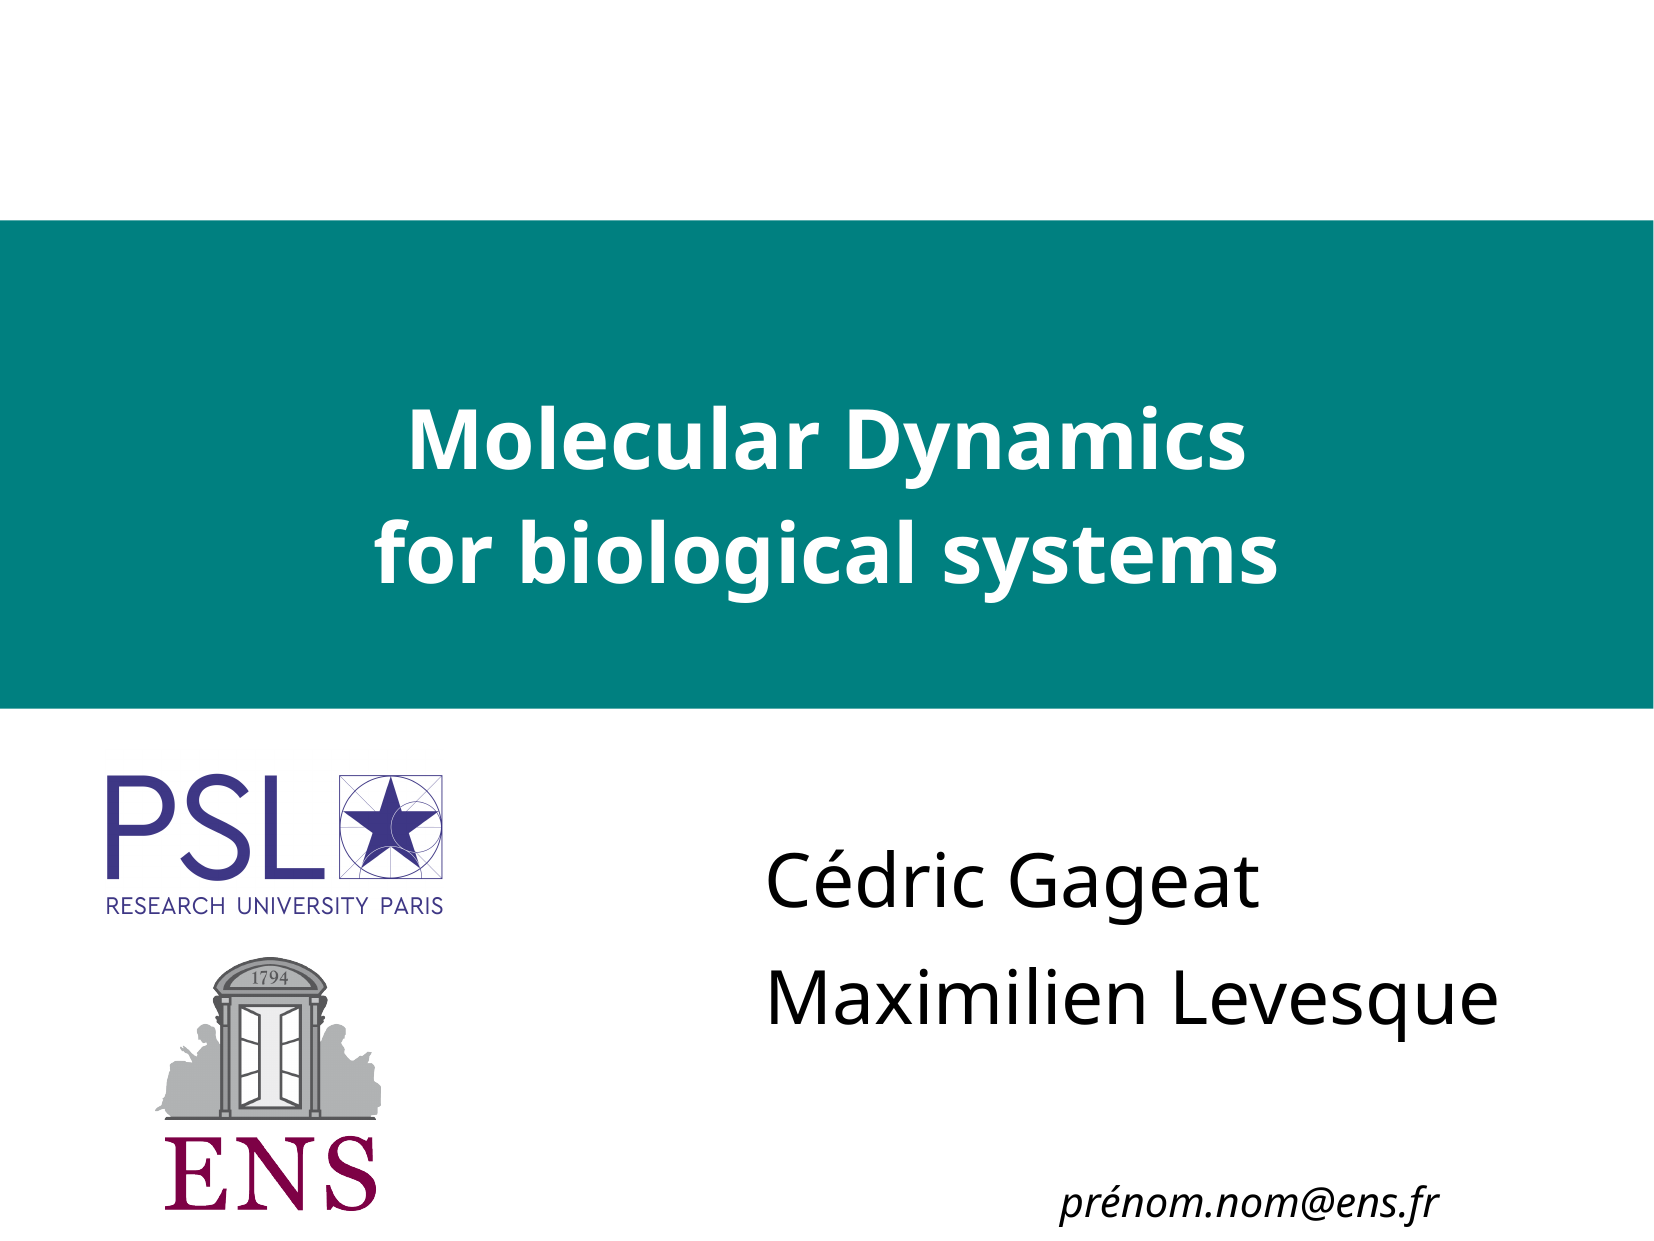

Molecular Dynamics
for biological systems
Cédric Gageat Maximilien Levesque
				prénom.nom@ens.fr